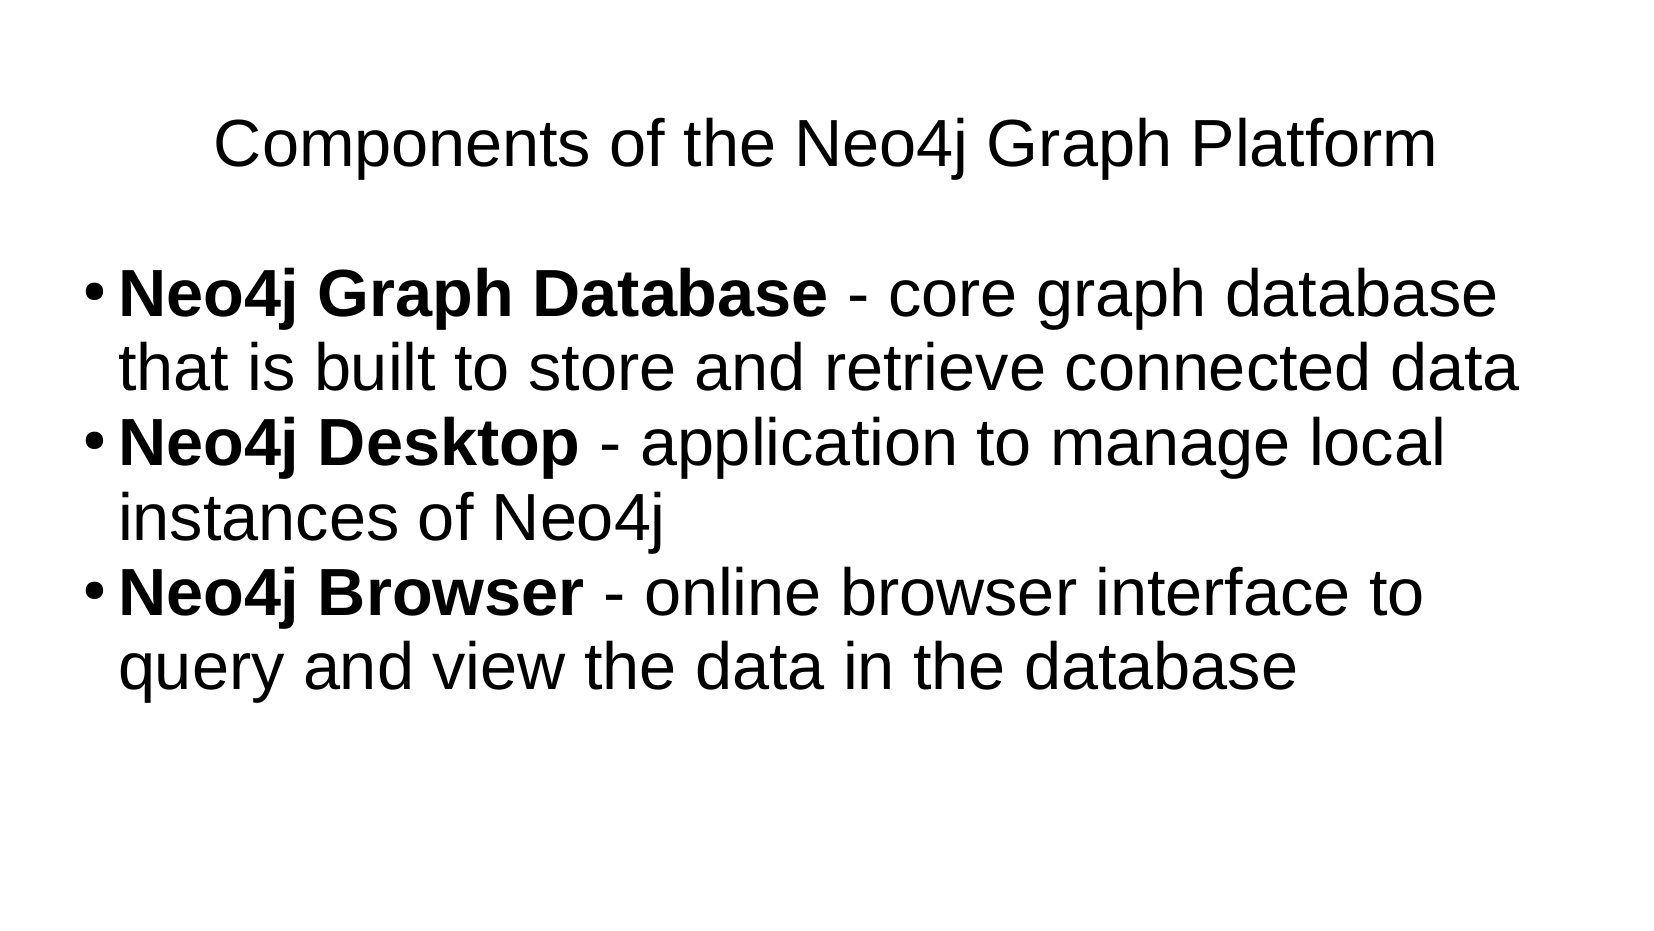

# Components of the Neo4j Graph Platform
Neo4j Graph Database - core graph database that is built to store and retrieve connected data
Neo4j Desktop - application to manage local instances of Neo4j
Neo4j Browser - online browser interface to query and view the data in the database